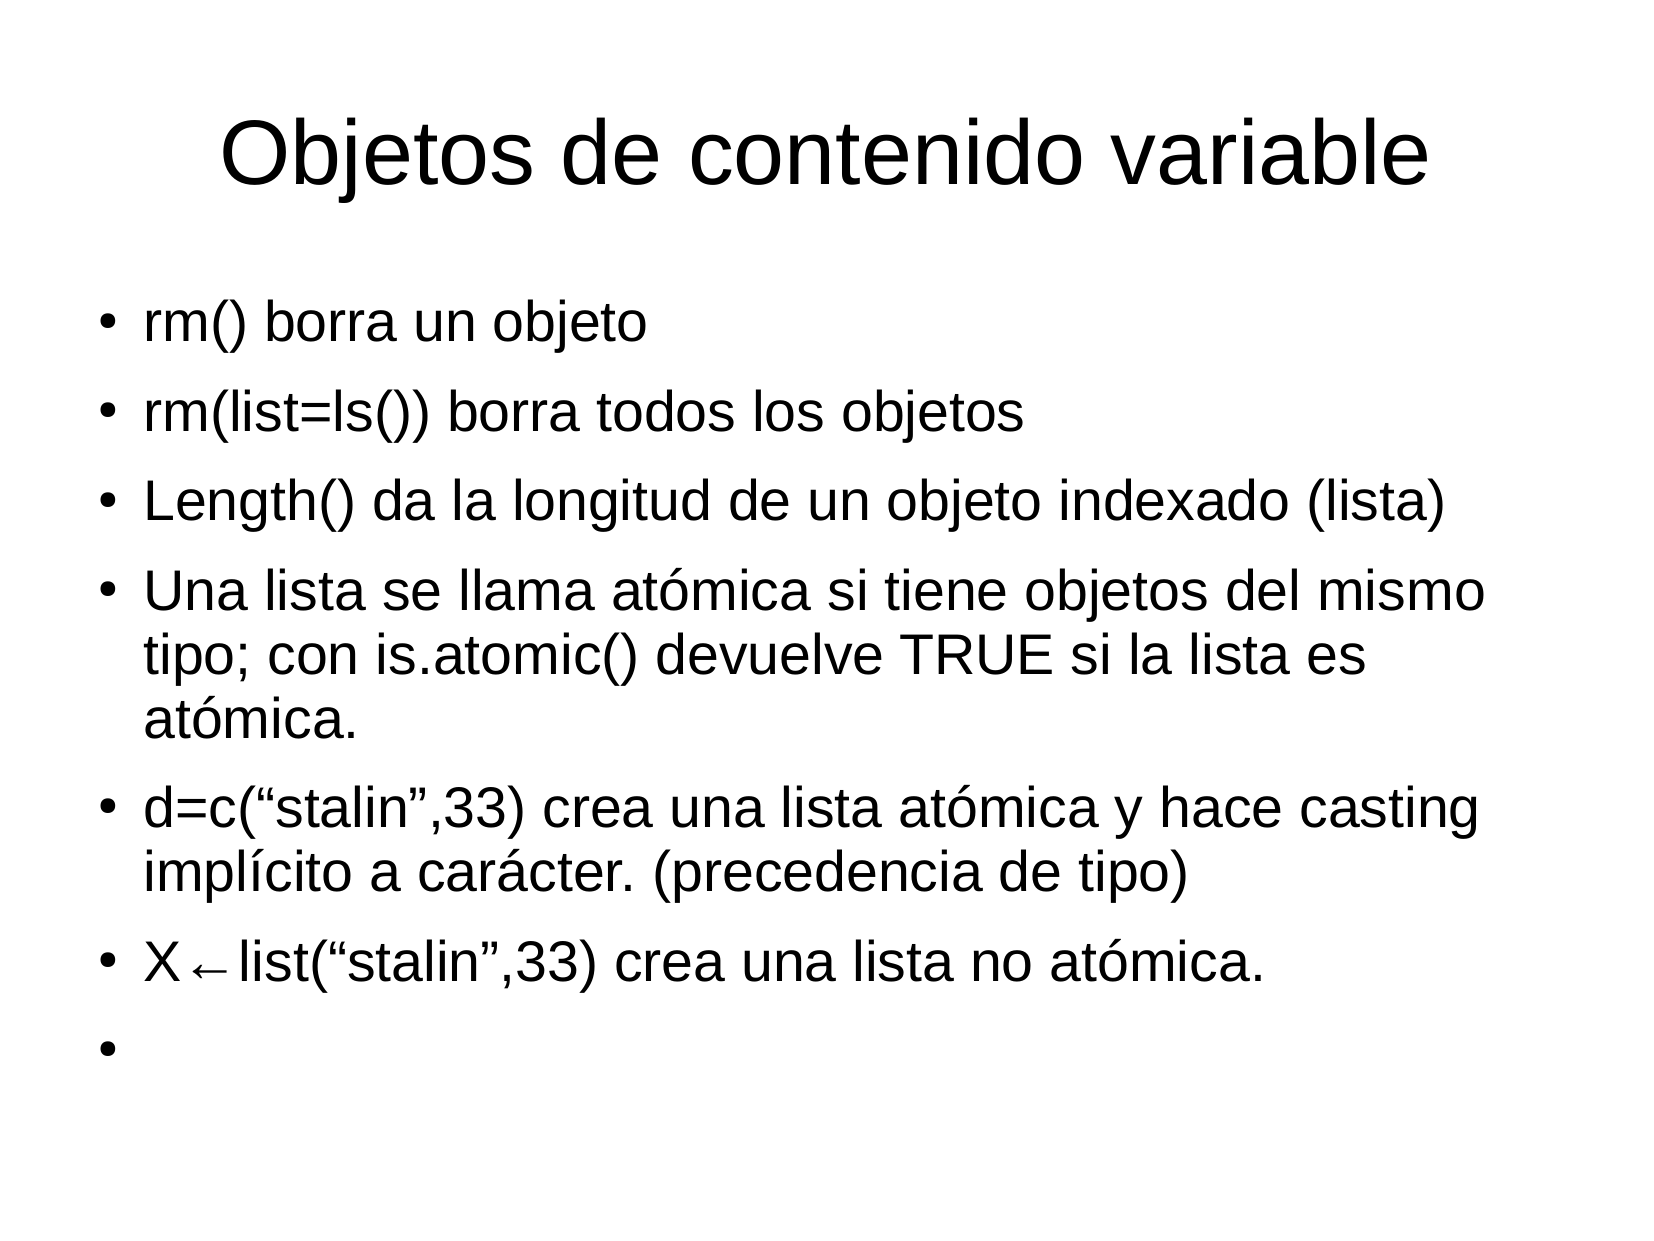

# Objetos de contenido variable
rm() borra un objeto
rm(list=ls()) borra todos los objetos
Length() da la longitud de un objeto indexado (lista)
Una lista se llama atómica si tiene objetos del mismo tipo; con is.atomic() devuelve TRUE si la lista es atómica.
d=c(“stalin”,33) crea una lista atómica y hace casting implícito a carácter. (precedencia de tipo)
X←list(“stalin”,33) crea una lista no atómica.